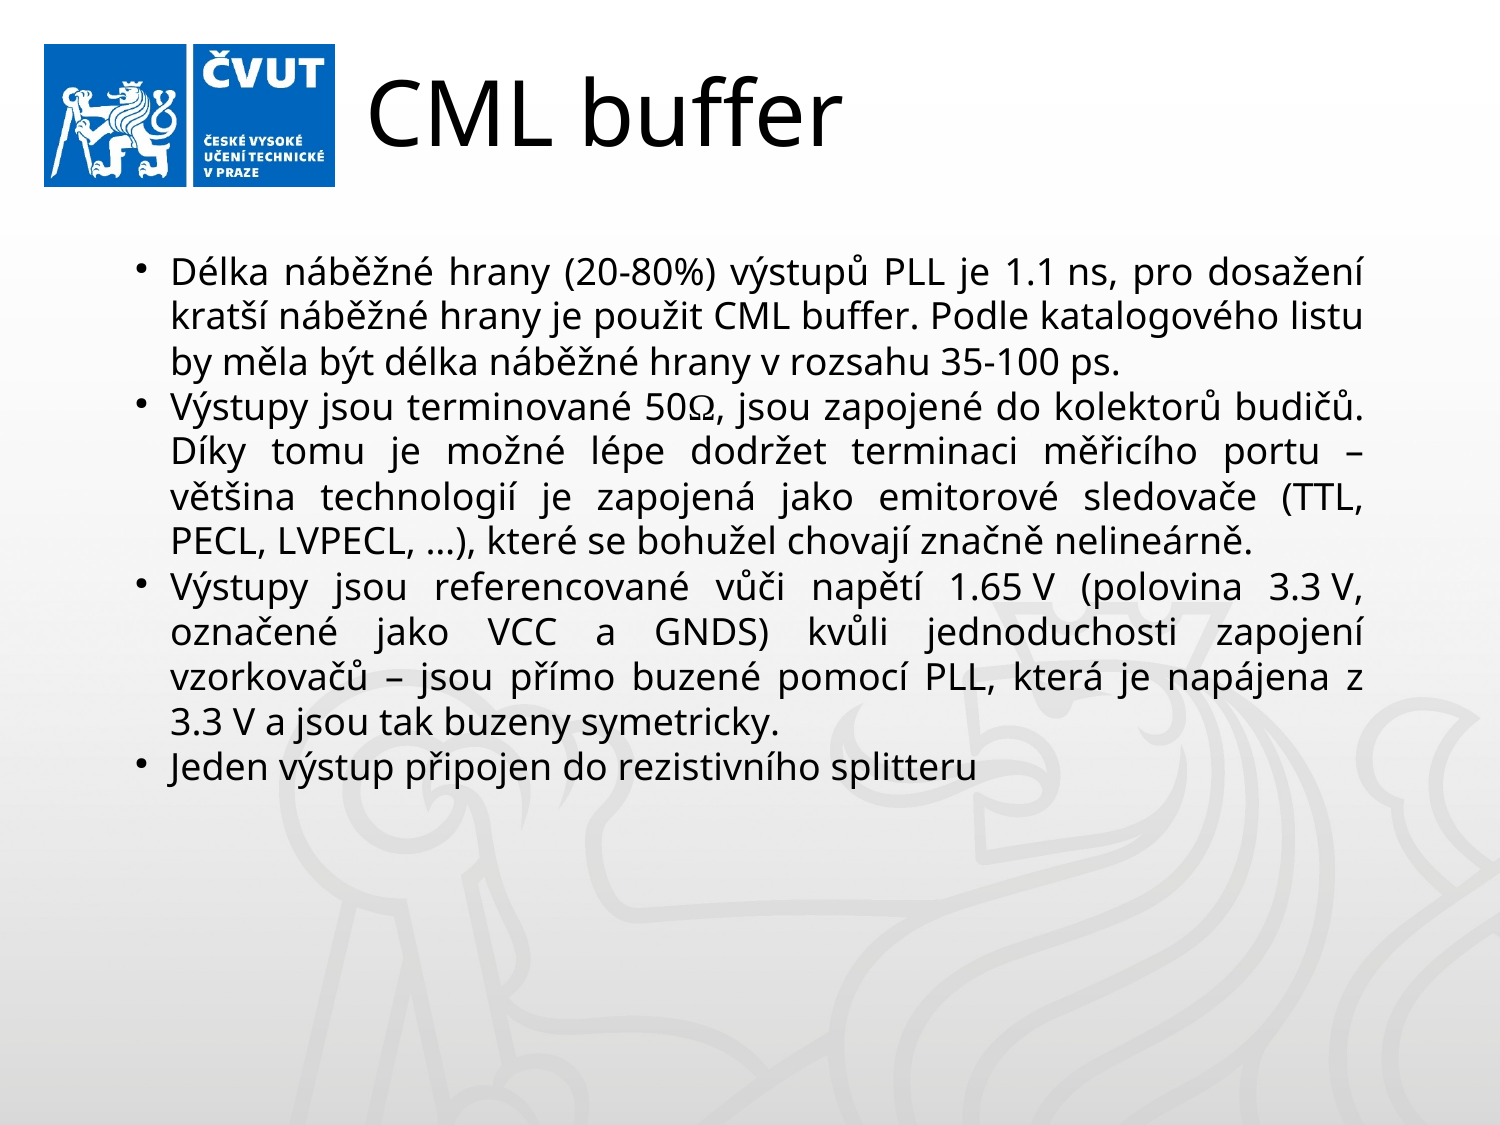

# CML buffer
Délka náběžné hrany (20-80%) výstupů PLL je 1.1 ns, pro dosažení kratší náběžné hrany je použit CML buffer. Podle katalogového listu by měla být délka náběžné hrany v rozsahu 35-100 ps.
Výstupy jsou terminované 50Ω, jsou zapojené do kolektorů budičů. Díky tomu je možné lépe dodržet terminaci měřicího portu – většina technologií je zapojená jako emitorové sledovače (TTL, PECL, LVPECL, …), které se bohužel chovají značně nelineárně.
Výstupy jsou referencované vůči napětí 1.65 V (polovina 3.3 V, označené jako VCC a GNDS) kvůli jednoduchosti zapojení vzorkovačů – jsou přímo buzené pomocí PLL, která je napájena z 3.3 V a jsou tak buzeny symetricky.
Jeden výstup připojen do rezistivního splitteru